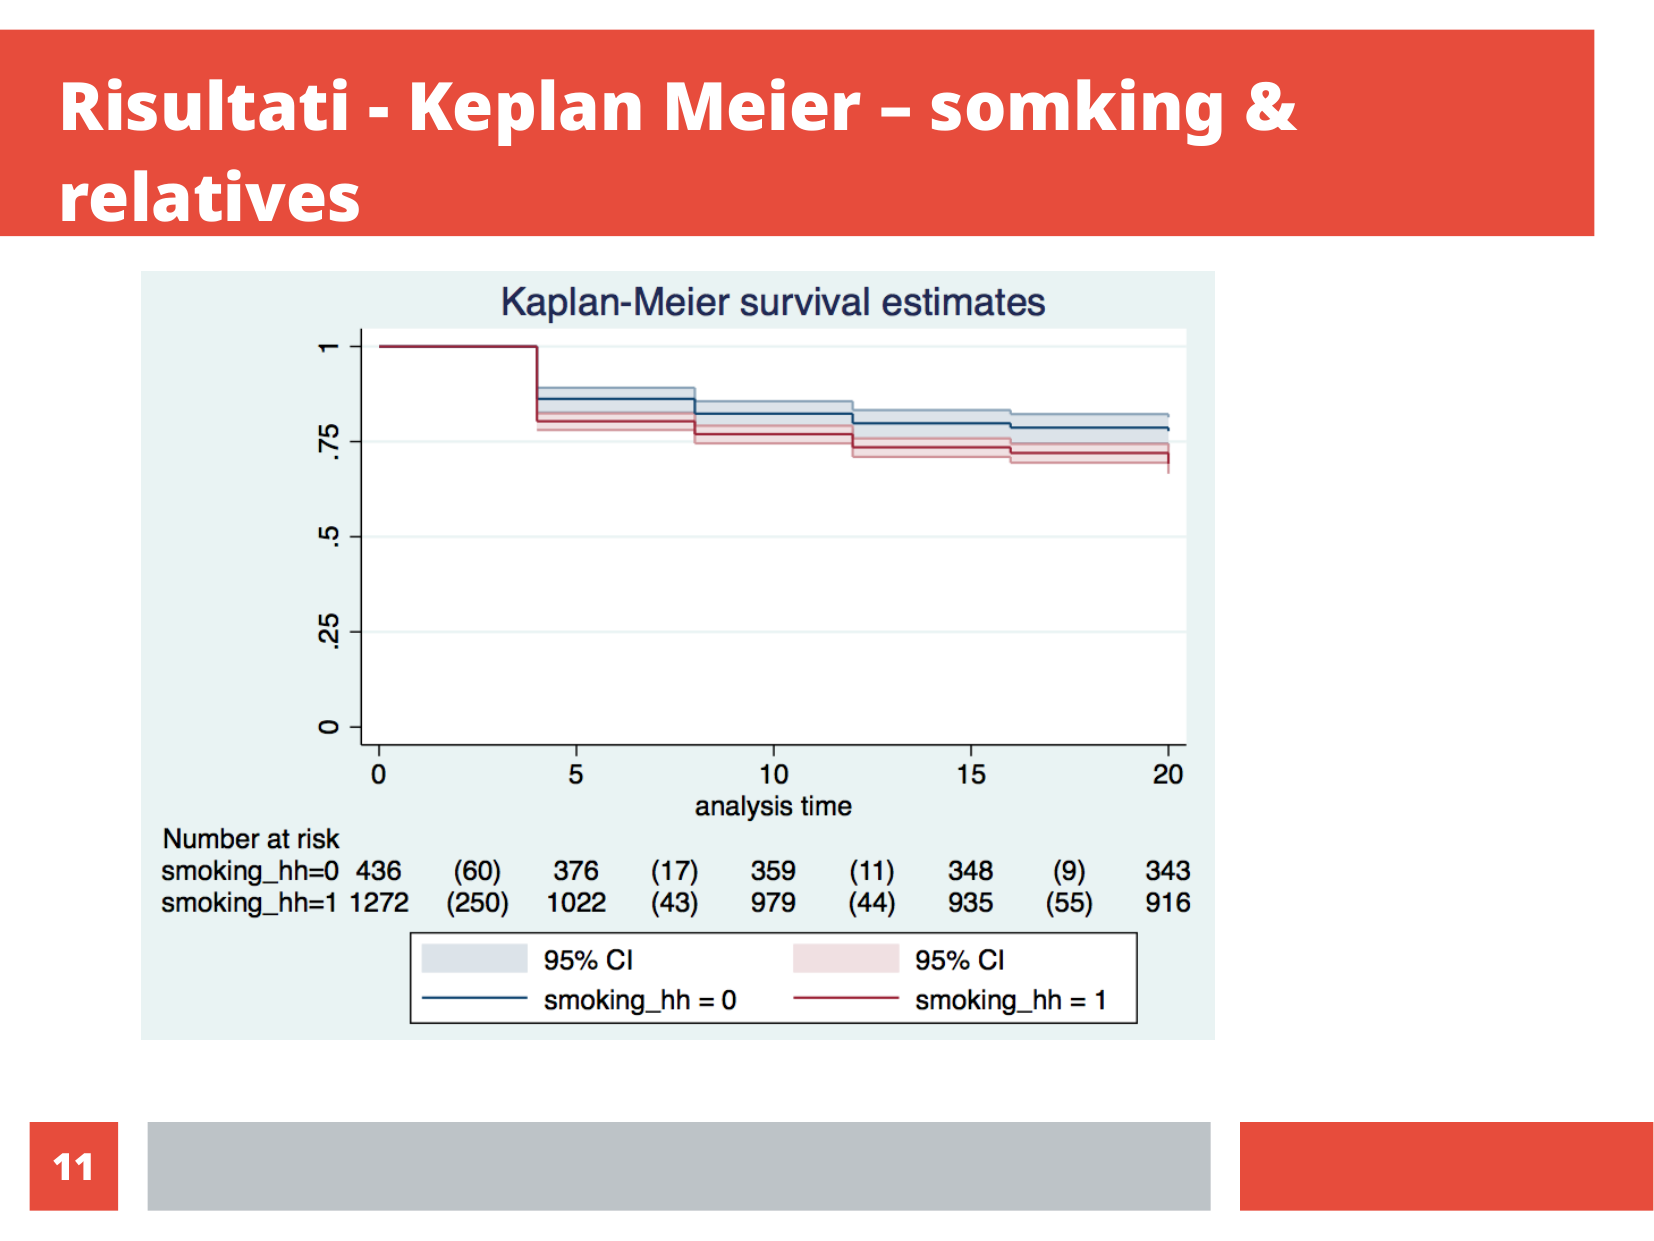

# Risultati - Keplan Meier – somking & relatives
11